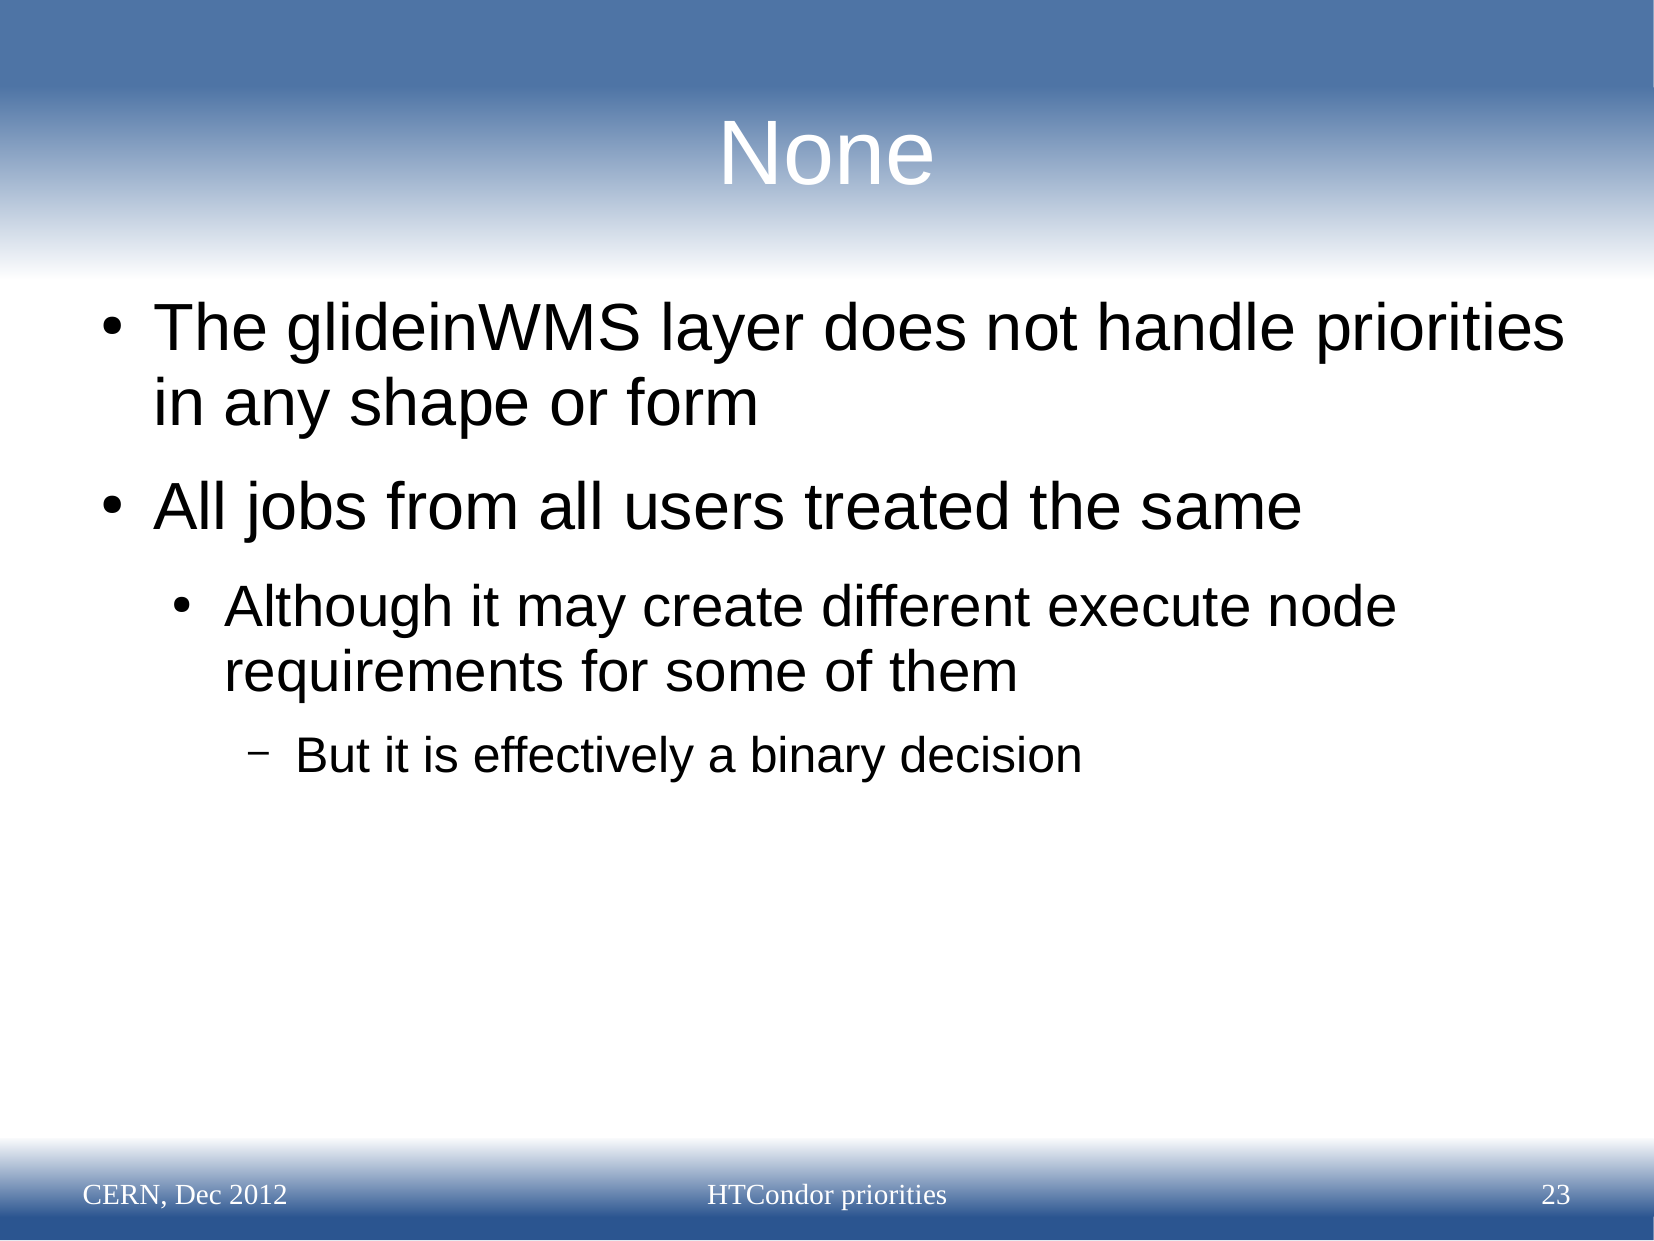

# None
The glideinWMS layer does not handle priorities in any shape or form
All jobs from all users treated the same
Although it may create different execute node requirements for some of them
But it is effectively a binary decision
CERN, Dec 2012
HTCondor priorities
23